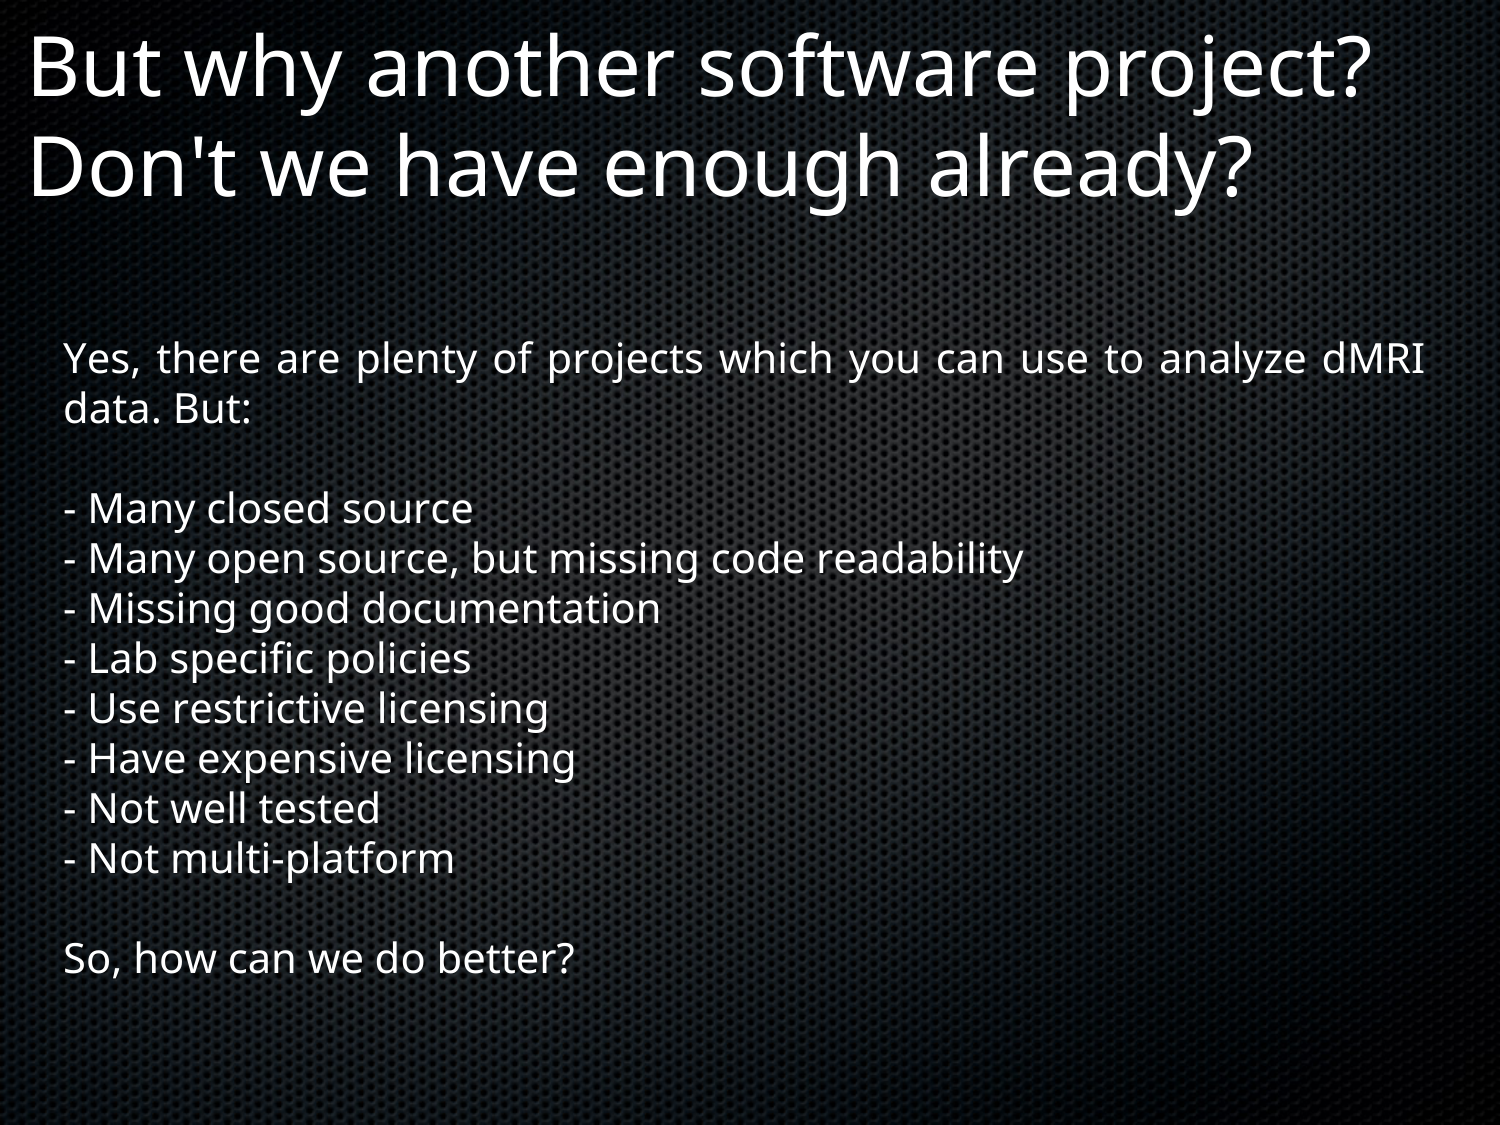

But why another software project?
Don't we have enough already?
Yes, there are plenty of projects which you can use to analyze dMRI data. But:
- Many closed source
- Many open source, but missing code readability
- Missing good documentation
- Lab specific policies
- Use restrictive licensing
- Have expensive licensing
- Not well tested
- Not multi-platform
So, how can we do better?